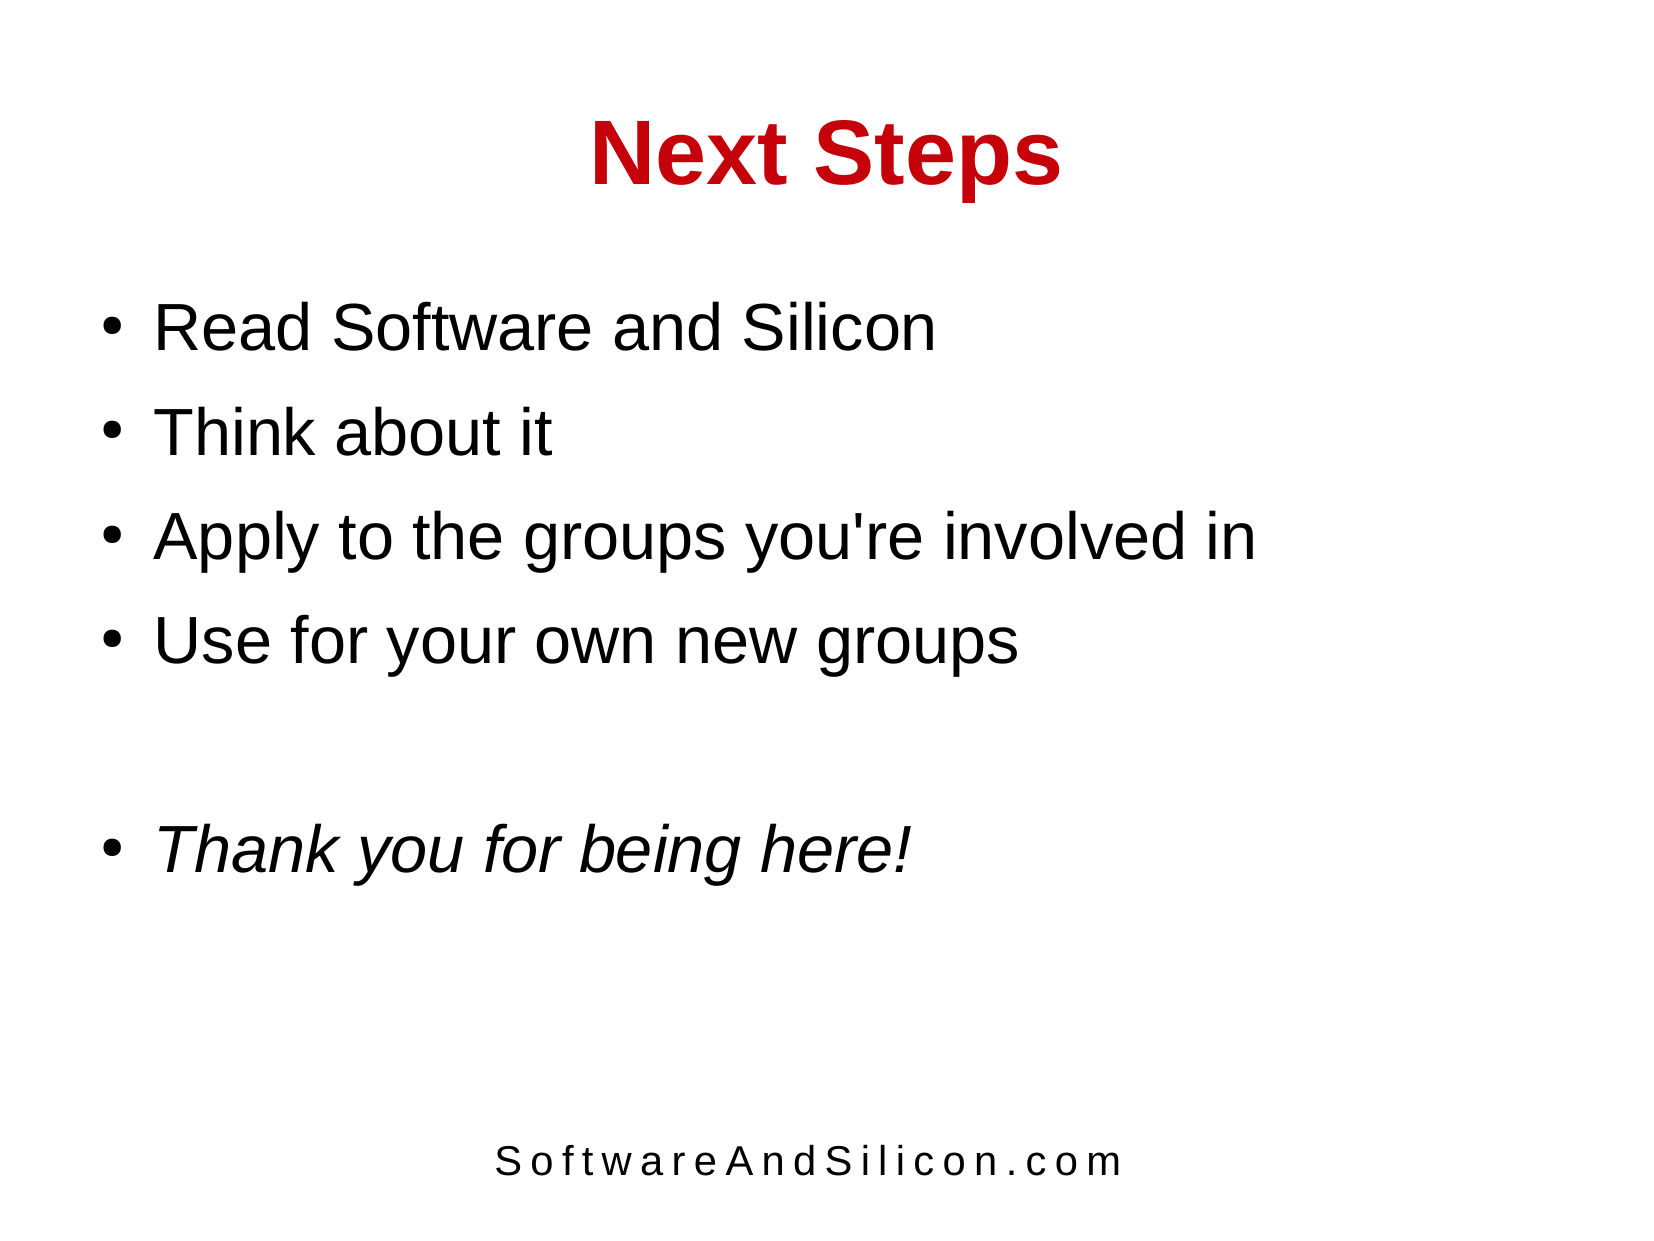

# Next Steps
Read Software and Silicon
Think about it
Apply to the groups you're involved in
Use for your own new groups
Thank you for being here!